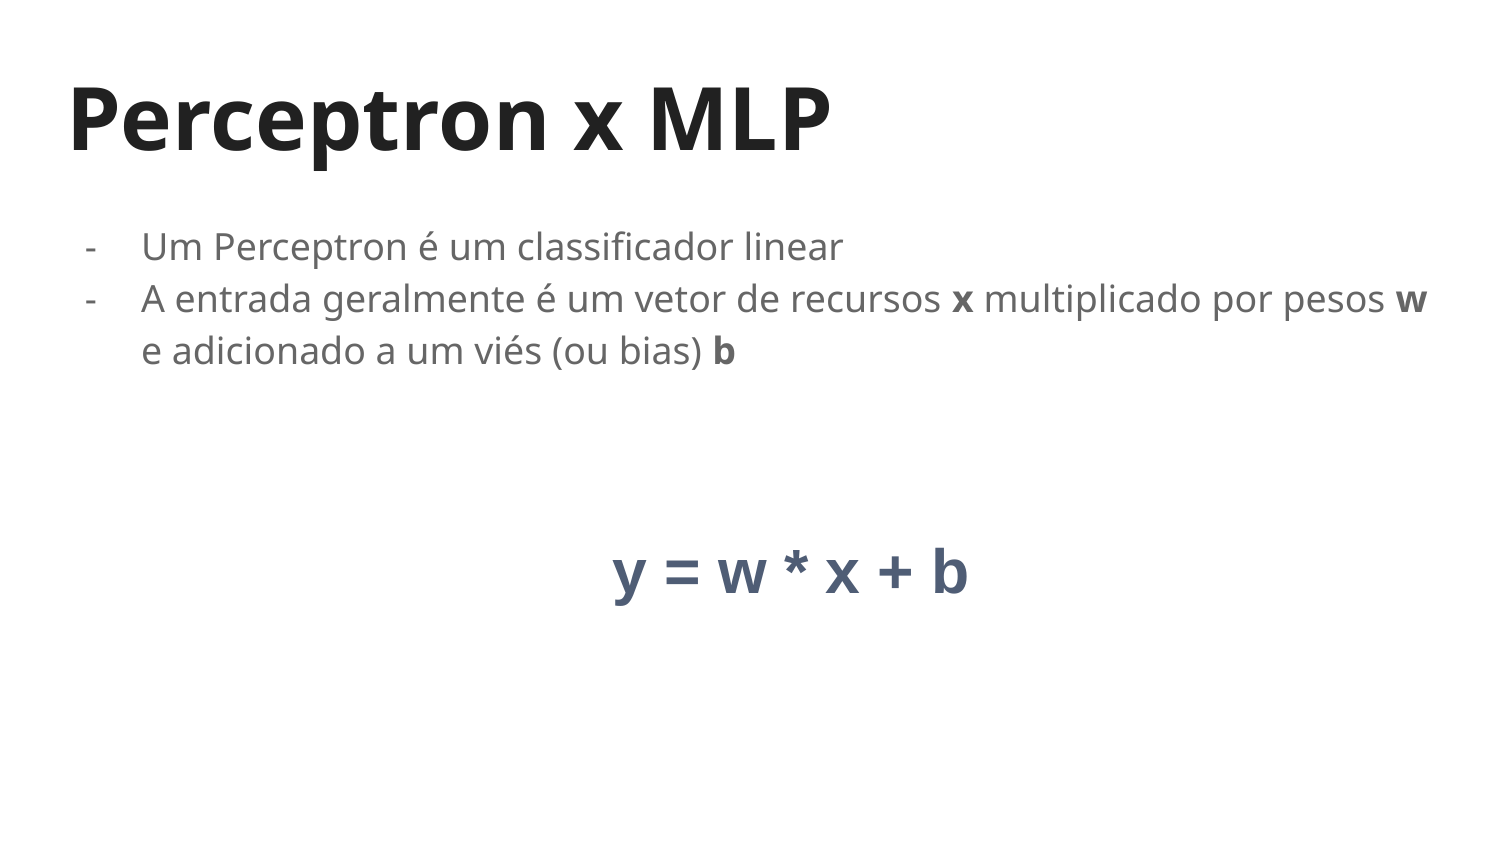

# Perceptron x MLP
Um Perceptron é um classificador linear
A entrada geralmente é um vetor de recursos x multiplicado por pesos w e adicionado a um viés (ou bias) b
 y = w * x + b